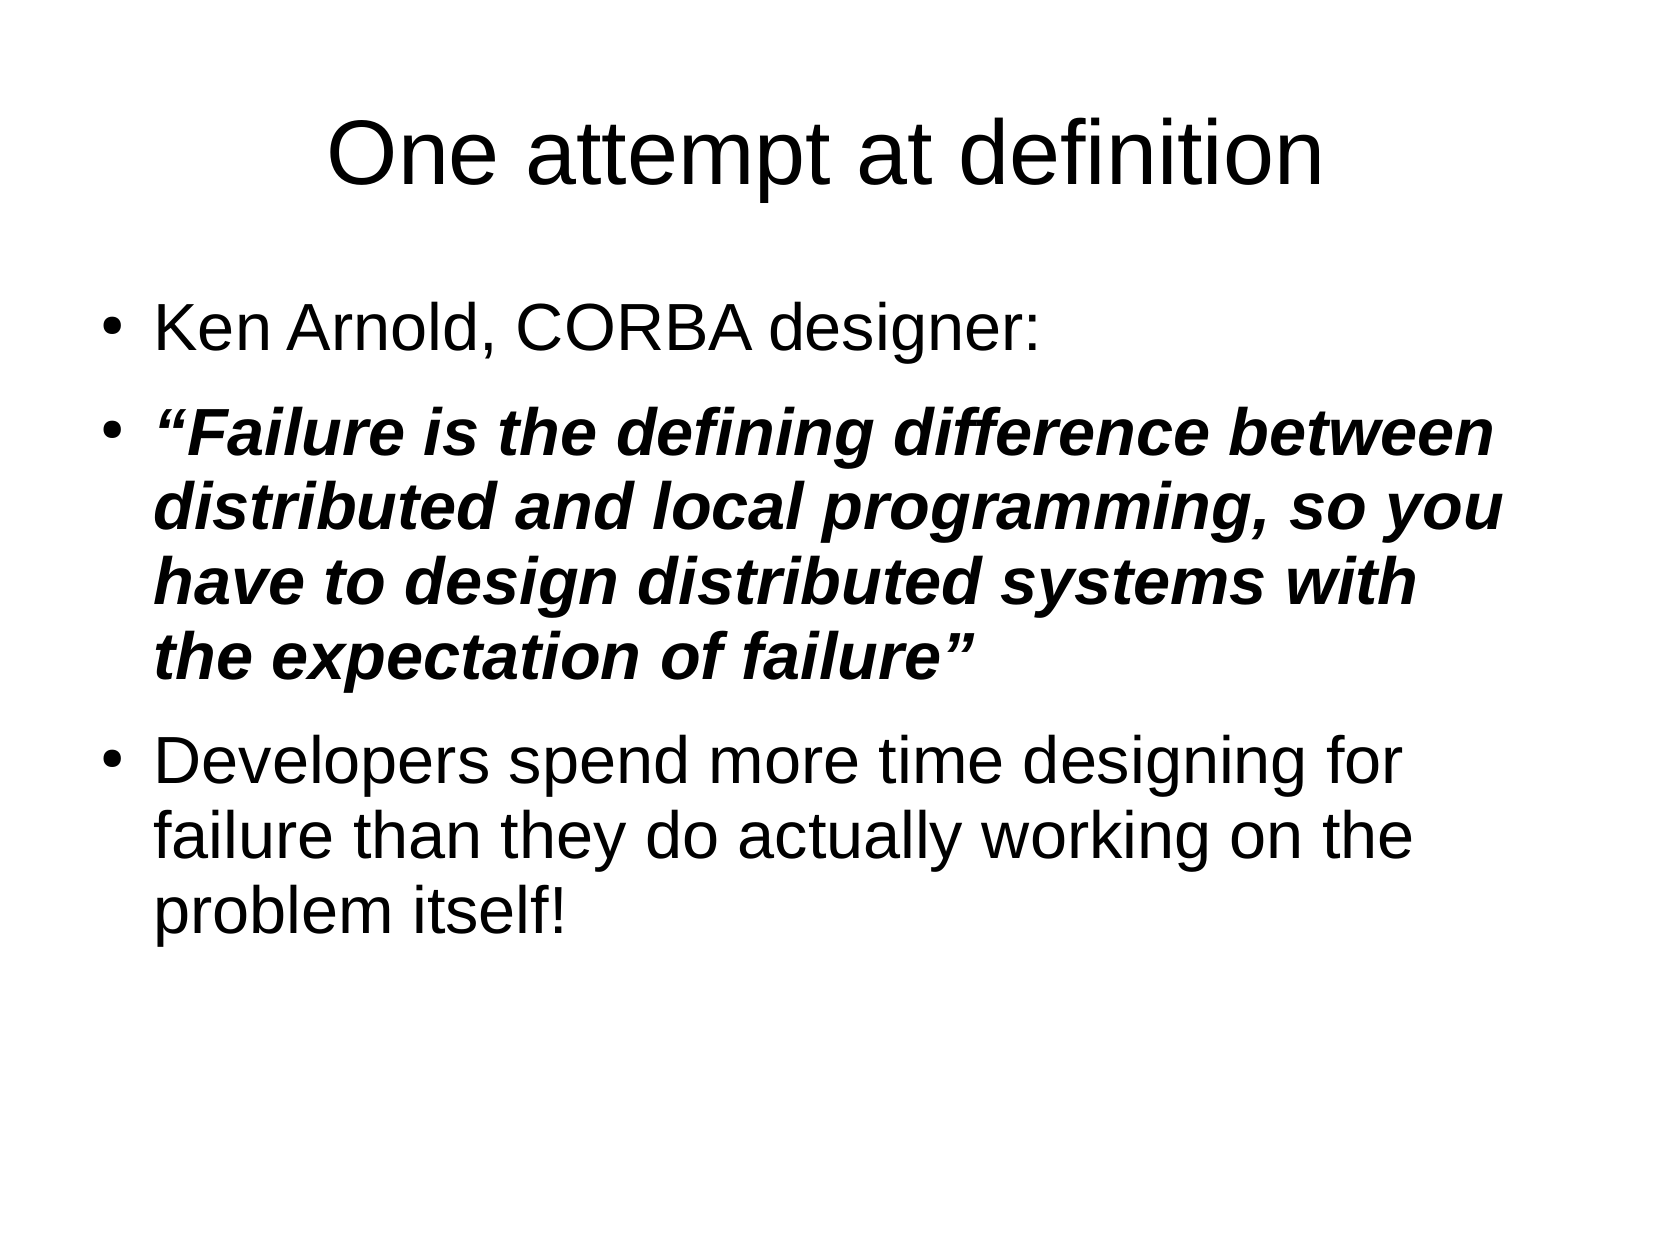

# One attempt at definition
Ken Arnold, CORBA designer:
“Failure is the defining difference between distributed and local programming, so you have to design distributed systems with the expectation of failure”
Developers spend more time designing for failure than they do actually working on the problem itself!